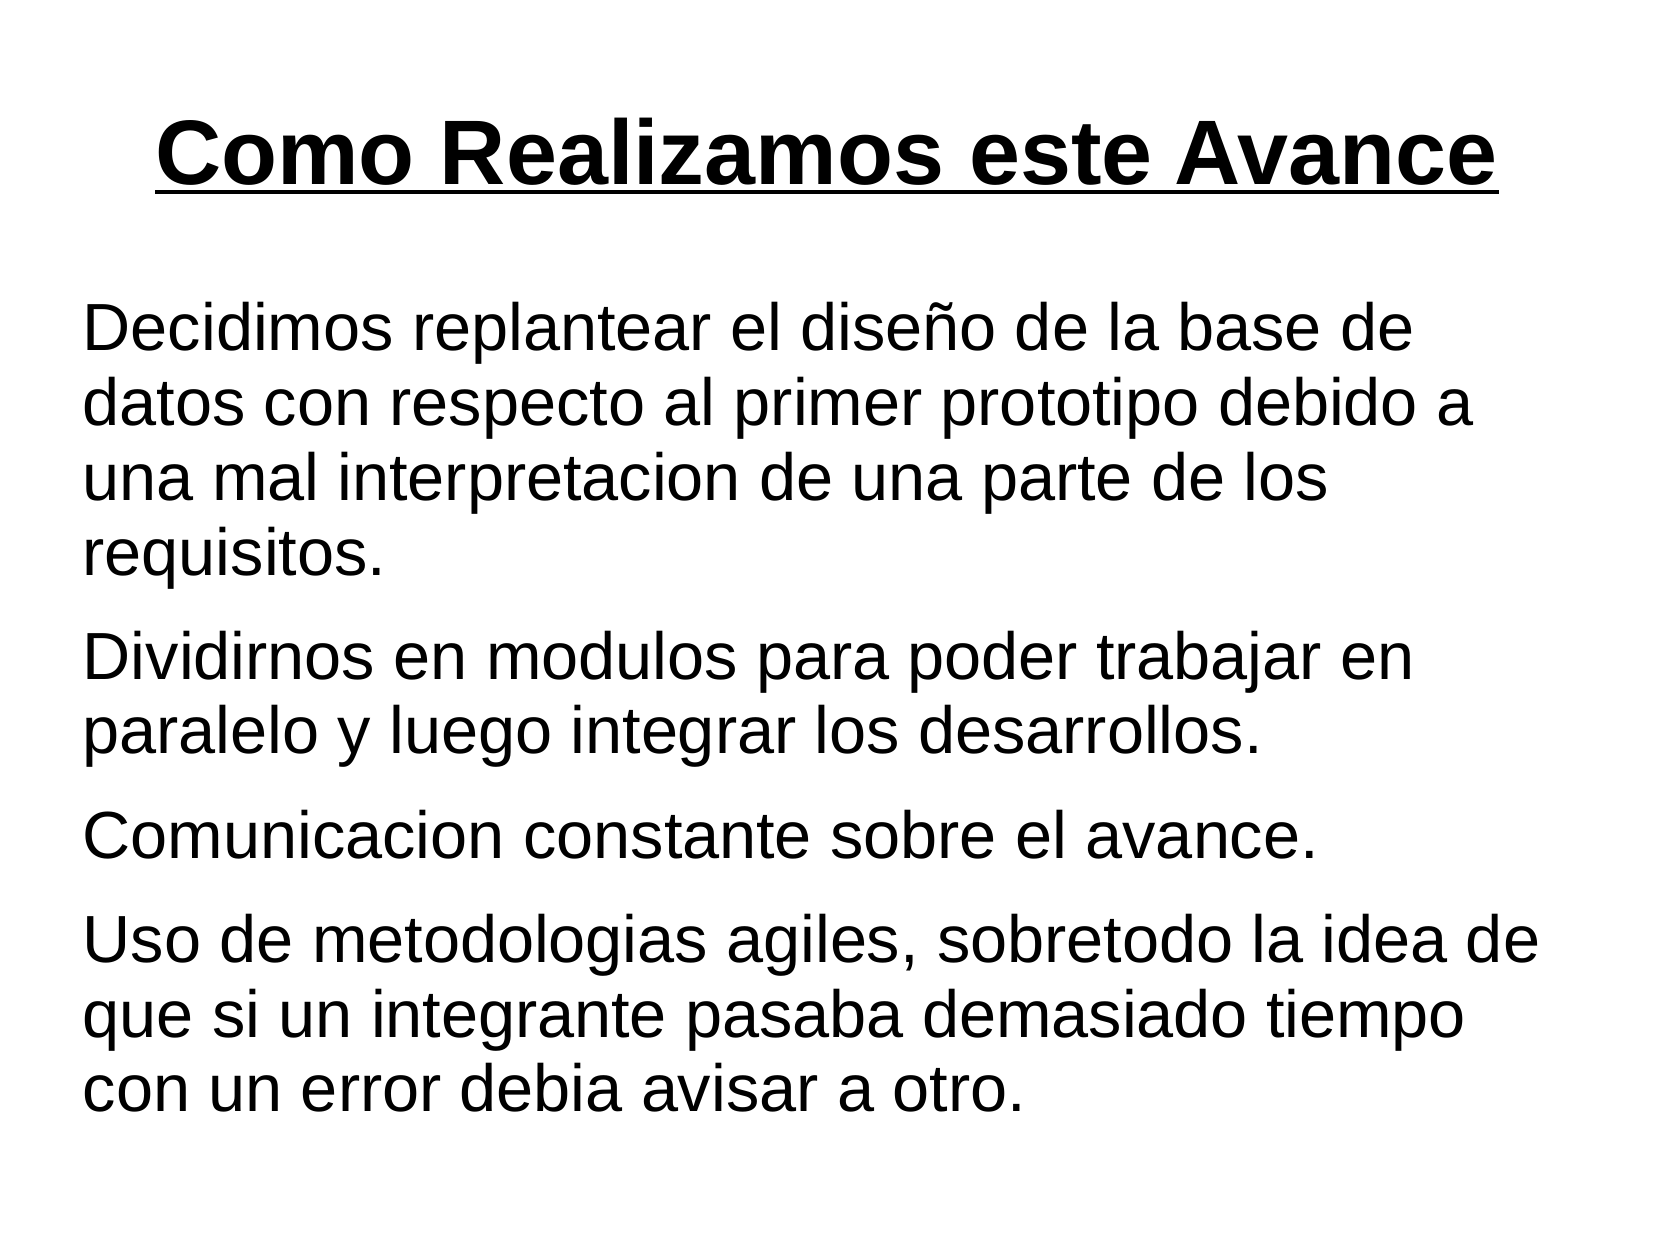

# Como Realizamos este Avance
Decidimos replantear el diseño de la base de datos con respecto al primer prototipo debido a una mal interpretacion de una parte de los requisitos.
Dividirnos en modulos para poder trabajar en paralelo y luego integrar los desarrollos.
Comunicacion constante sobre el avance.
Uso de metodologias agiles, sobretodo la idea de que si un integrante pasaba demasiado tiempo con un error debia avisar a otro.